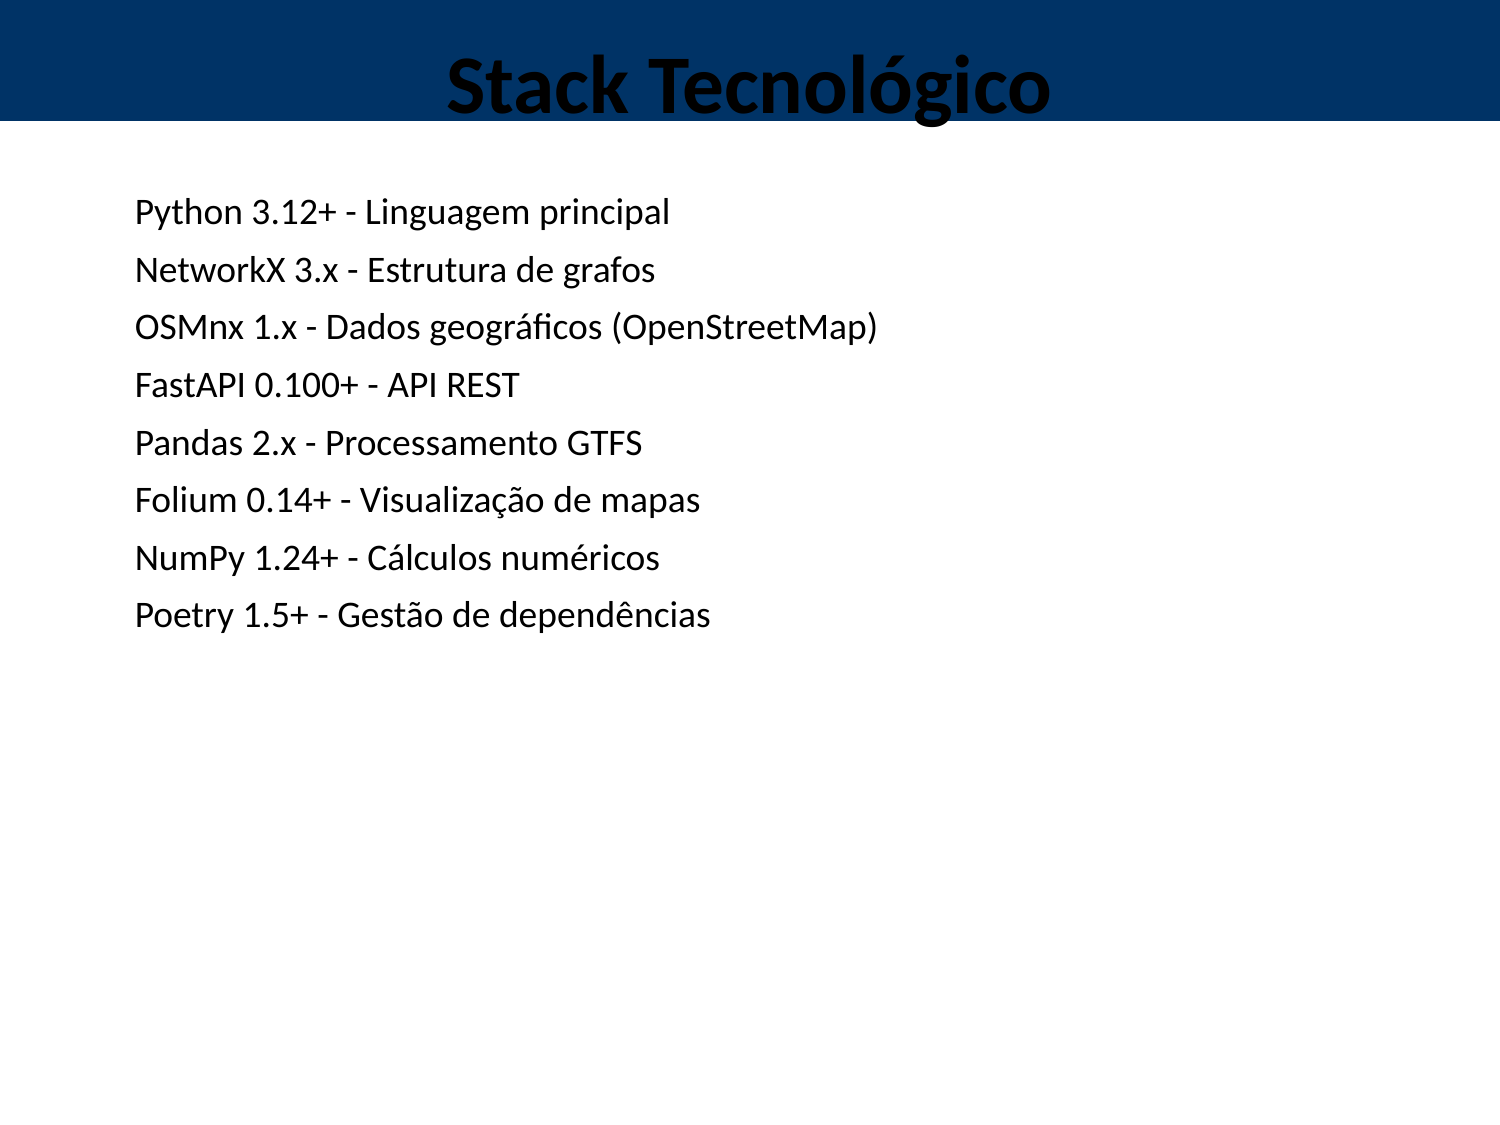

Stack Tecnológico
Python 3.12+ - Linguagem principal
NetworkX 3.x - Estrutura de grafos
OSMnx 1.x - Dados geográficos (OpenStreetMap)
FastAPI 0.100+ - API REST
Pandas 2.x - Processamento GTFS
Folium 0.14+ - Visualização de mapas
NumPy 1.24+ - Cálculos numéricos
Poetry 1.5+ - Gestão de dependências